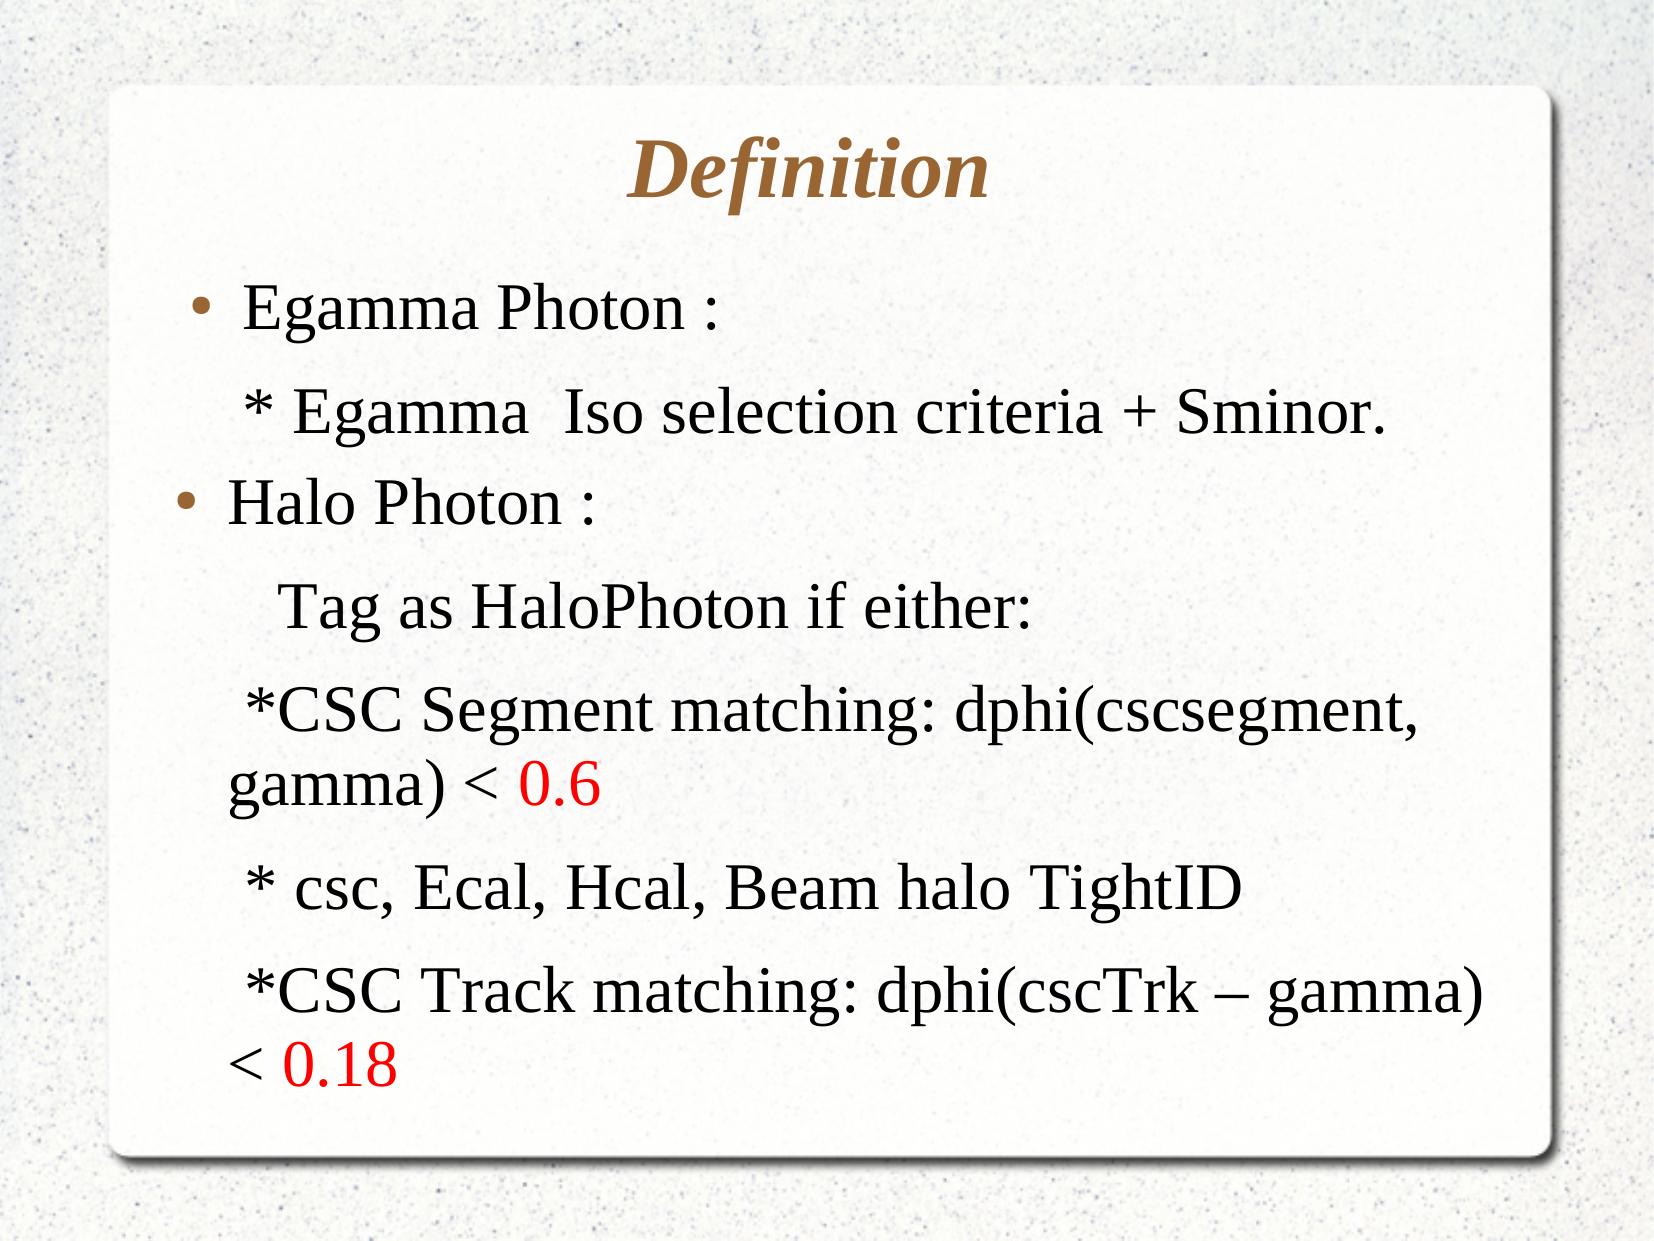

# Definition
Egamma Photon :
* Egamma Iso selection criteria + Sminor.
Halo Photon :
 Tag as HaloPhoton if either:
 *CSC Segment matching: dphi(cscsegment, gamma) < 0.6
 * csc, Ecal, Hcal, Beam halo TightID
 *CSC Track matching: dphi(cscTrk – gamma) < 0.18